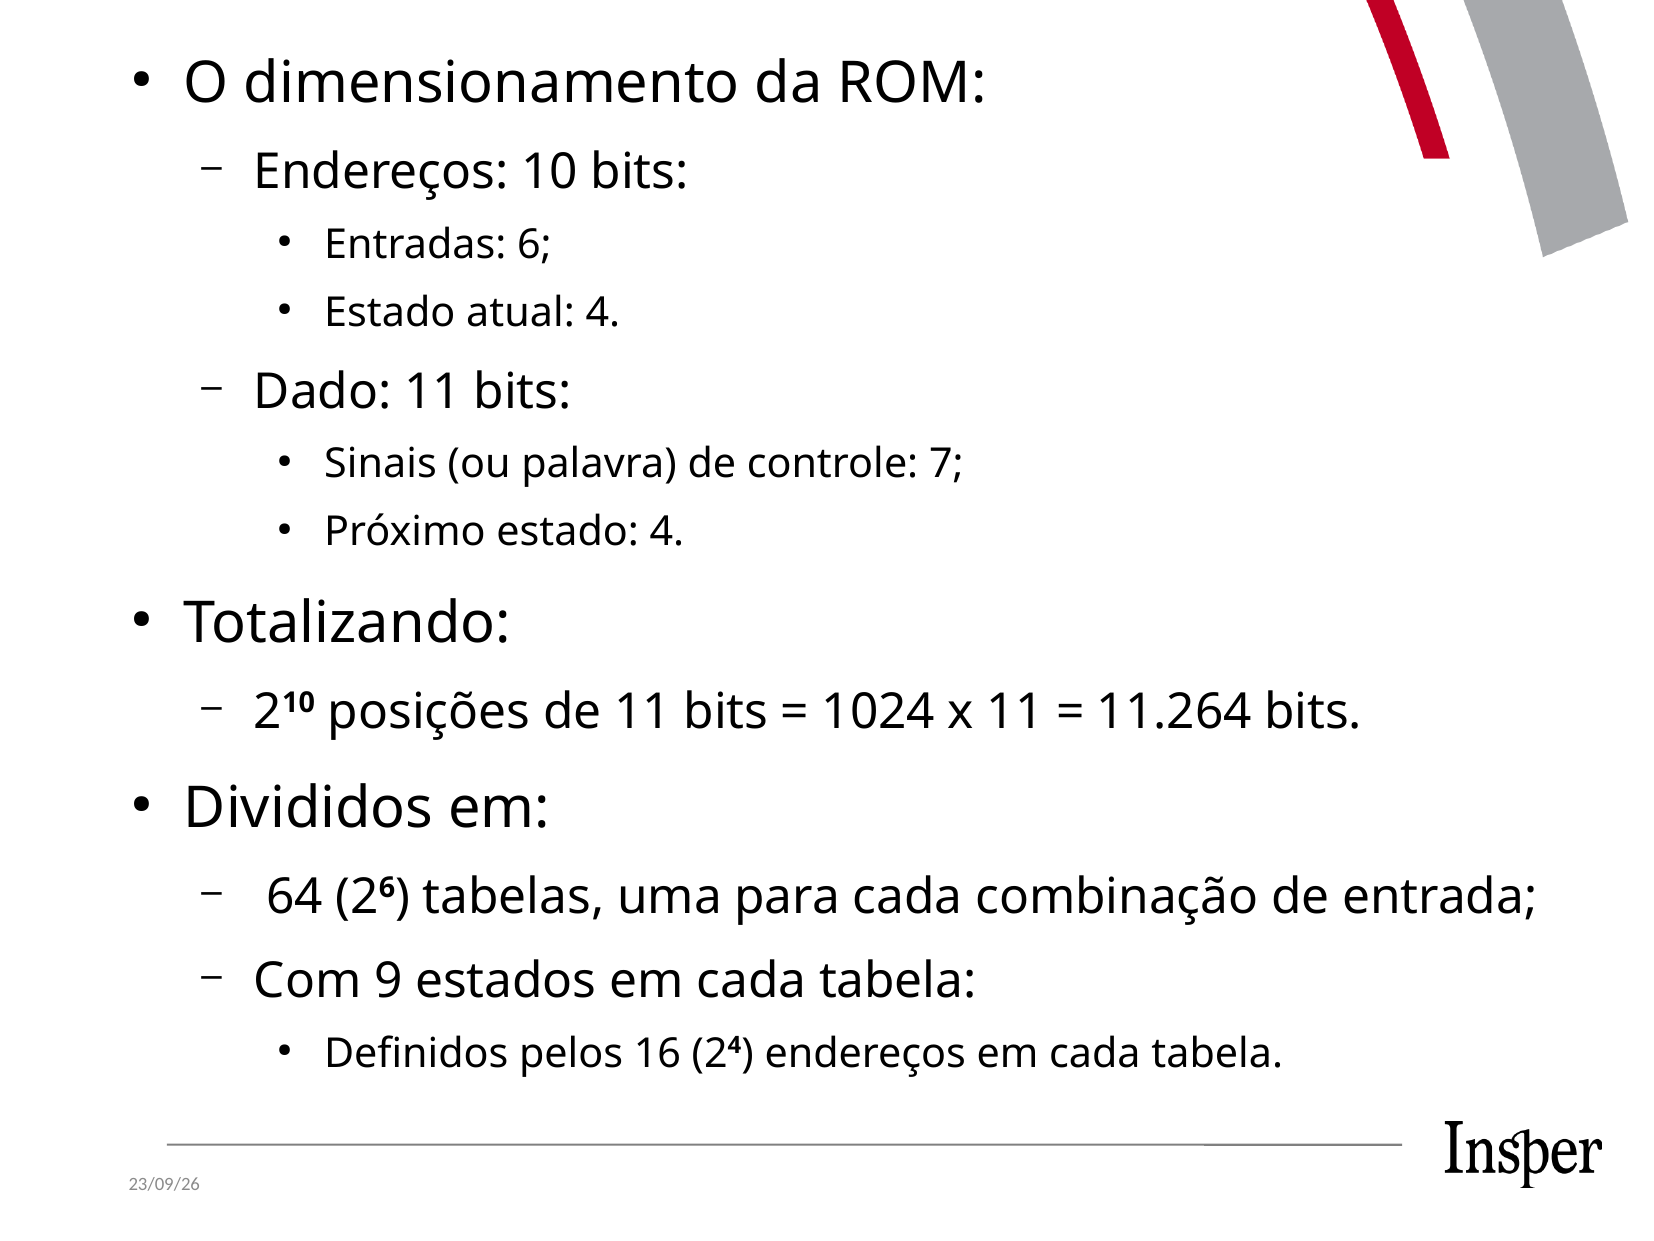

# O dimensionamento da ROM:
Endereços: 10 bits:
Entradas: 6;
Estado atual: 4.
Dado: 11 bits:
Sinais (ou palavra) de controle: 7;
Próximo estado: 4.
Totalizando:
210 posições de 11 bits = 1024 x 11 = 11.264 bits.
Divididos em:
 64 (26) tabelas, uma para cada combinação de entrada;
Com 9 estados em cada tabela:
Definidos pelos 16 (24) endereços em cada tabela.